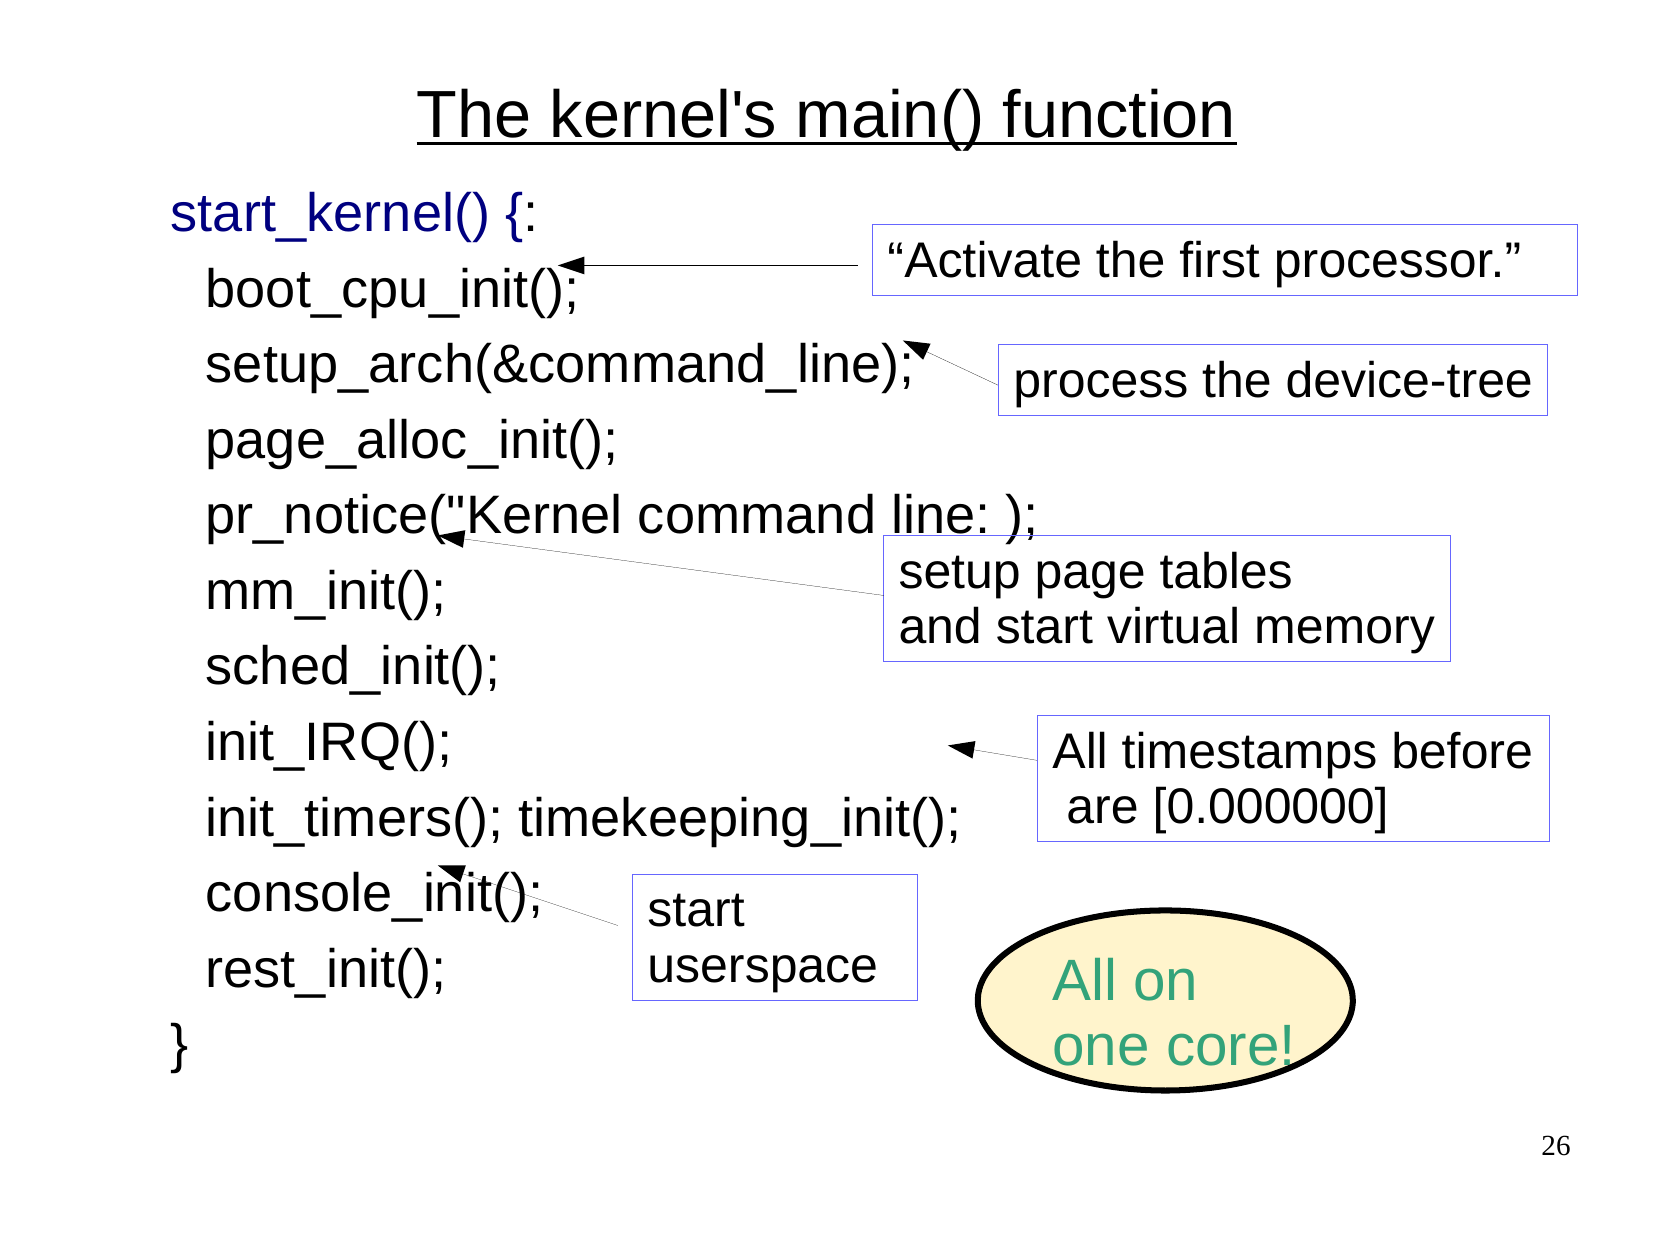

# The kernel's main() function
start_kernel() {:
boot_cpu_init();
setup_arch(&command_line);
page_alloc_init();
pr_notice("Kernel command line: );
mm_init();
sched_init();
init_IRQ();
init_timers(); timekeeping_init();
console_init();
rest_init();
}
“Activate the first processor.”
process the device-tree
setup page tables
and start virtual memory
All timestamps before
 are [0.000000]
start userspace
All on
one core!
26